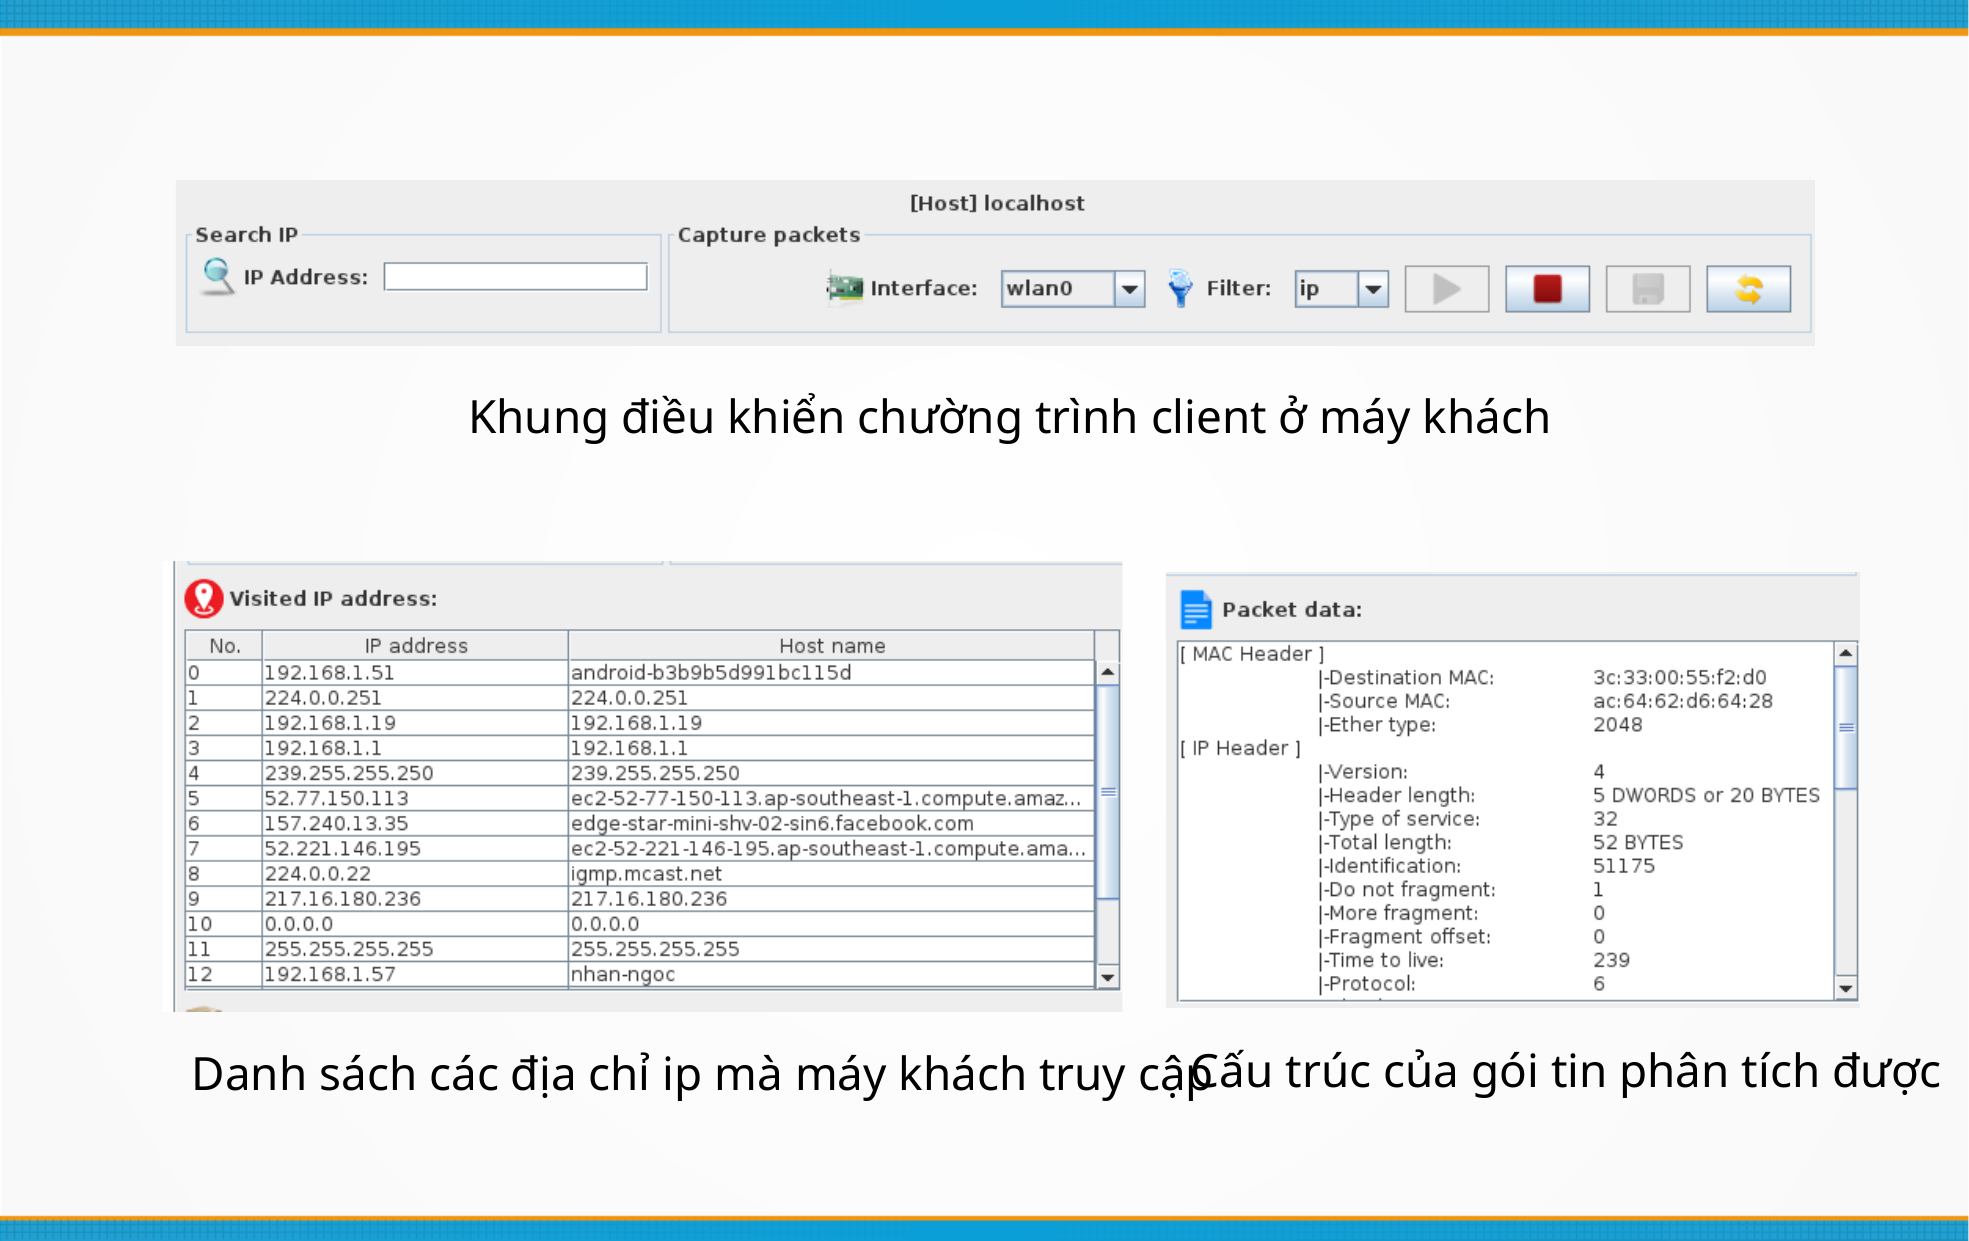

Khung điều khiển chường trình client ở máy khách
Cấu trúc của gói tin phân tích được
Danh sách các địa chỉ ip mà máy khách truy cập